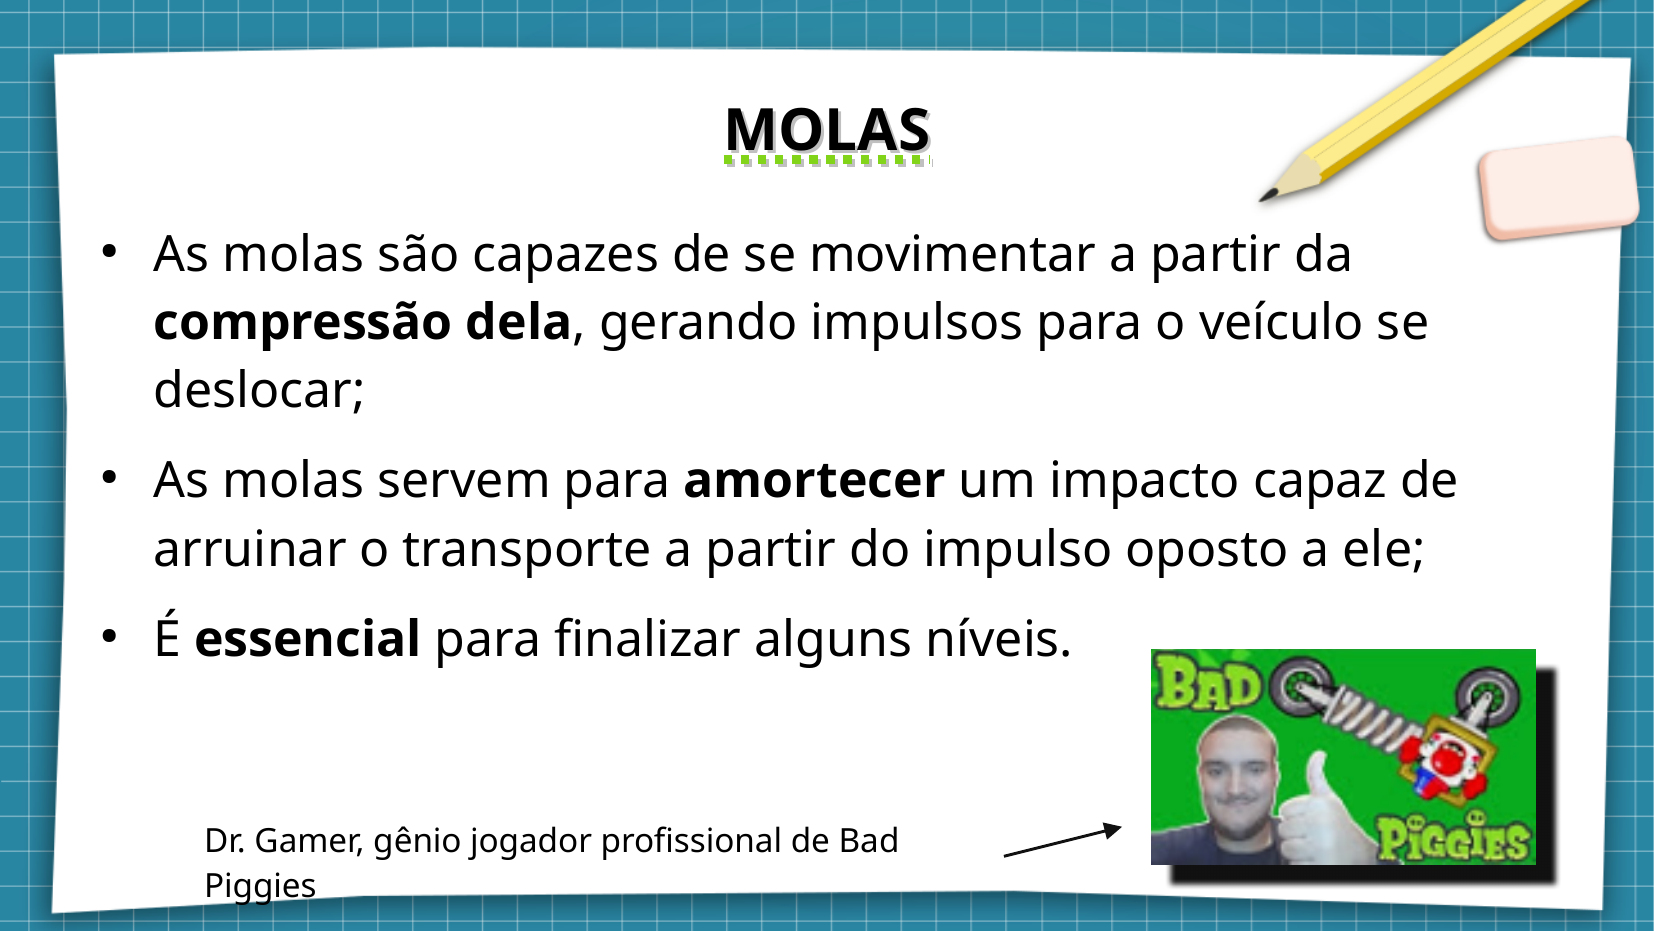

# Molas
As molas são capazes de se movimentar a partir da compressão dela, gerando impulsos para o veículo se deslocar;
As molas servem para amortecer um impacto capaz de arruinar o transporte a partir do impulso oposto a ele;
É essencial para finalizar alguns níveis.
Dr. Gamer, gênio jogador profissional de Bad Piggies